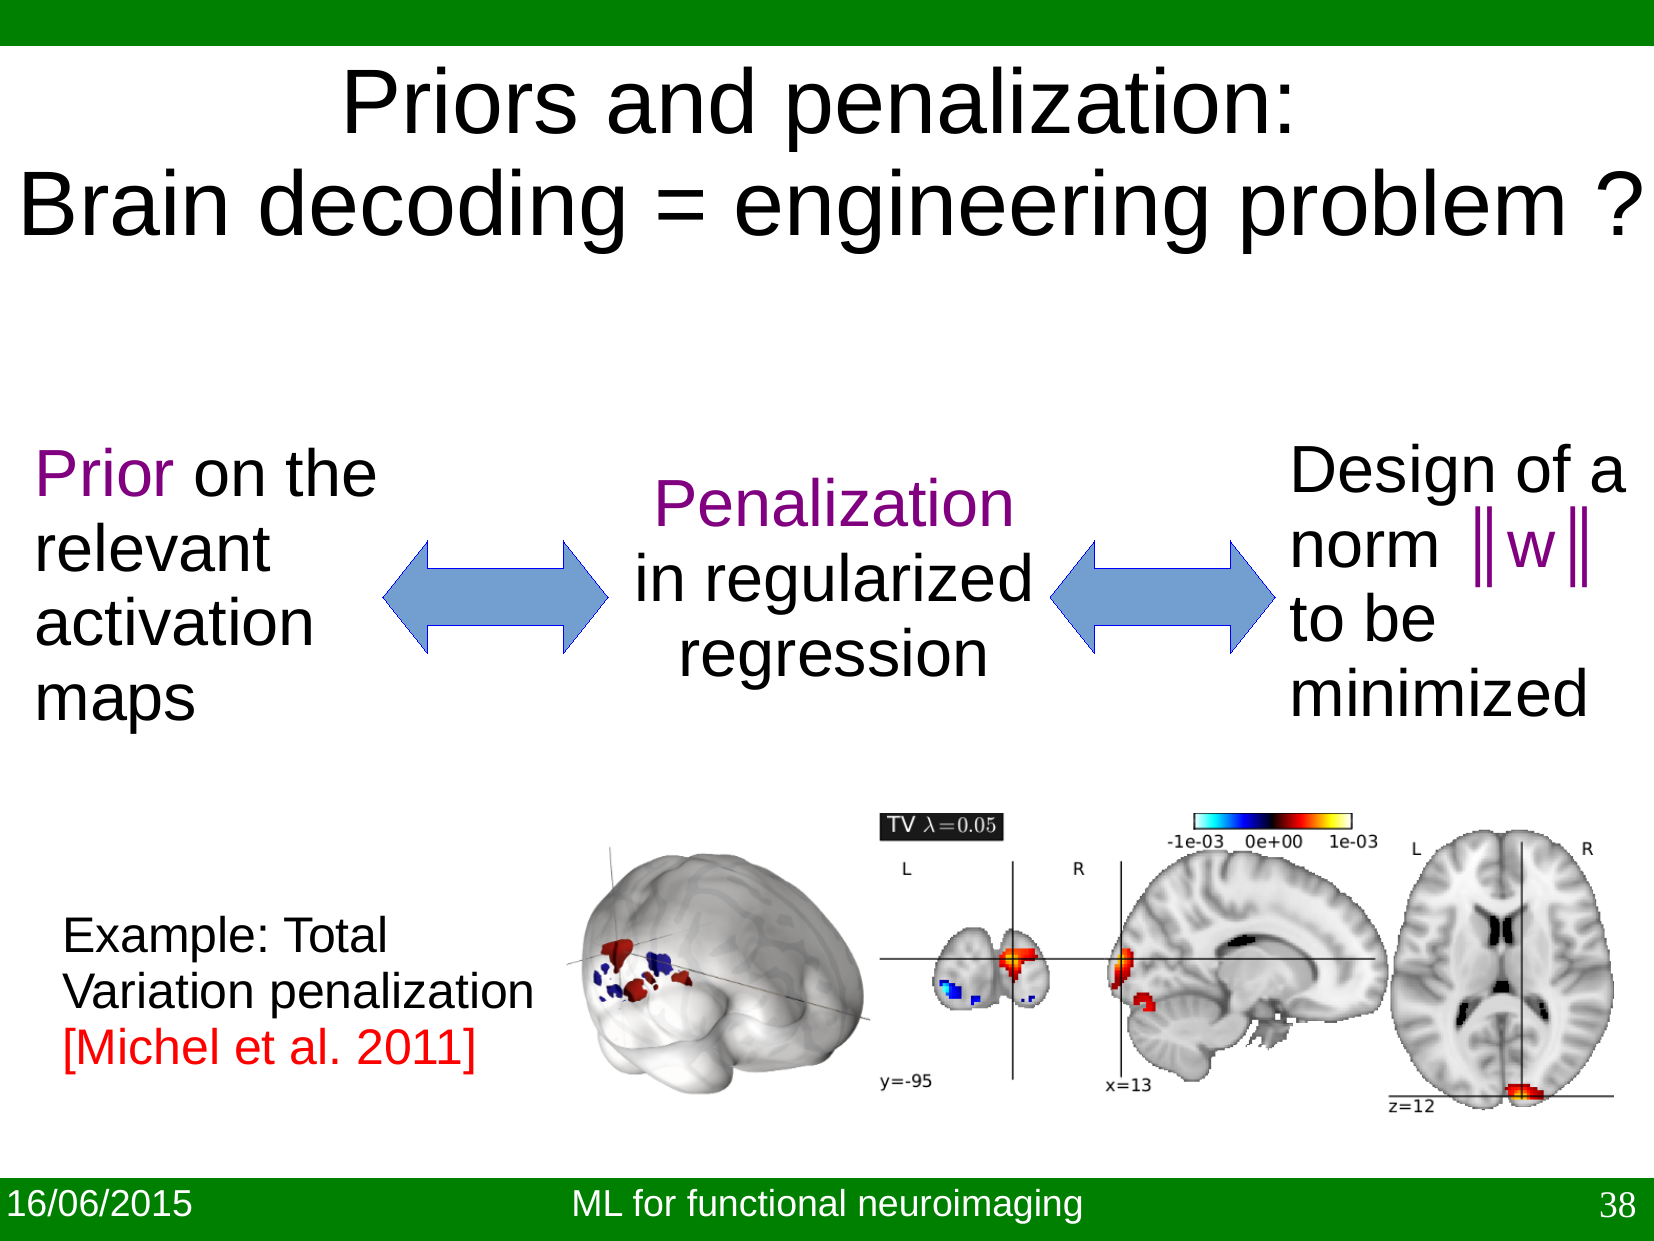

# Priors and penalization: Brain decoding = engineering problem ?
Design of a norm ║w║ to be minimized
Prior on the relevant activation maps
Penalization in regularized regression
Example: Total Variation penalization [Michel et al. 2011]
38